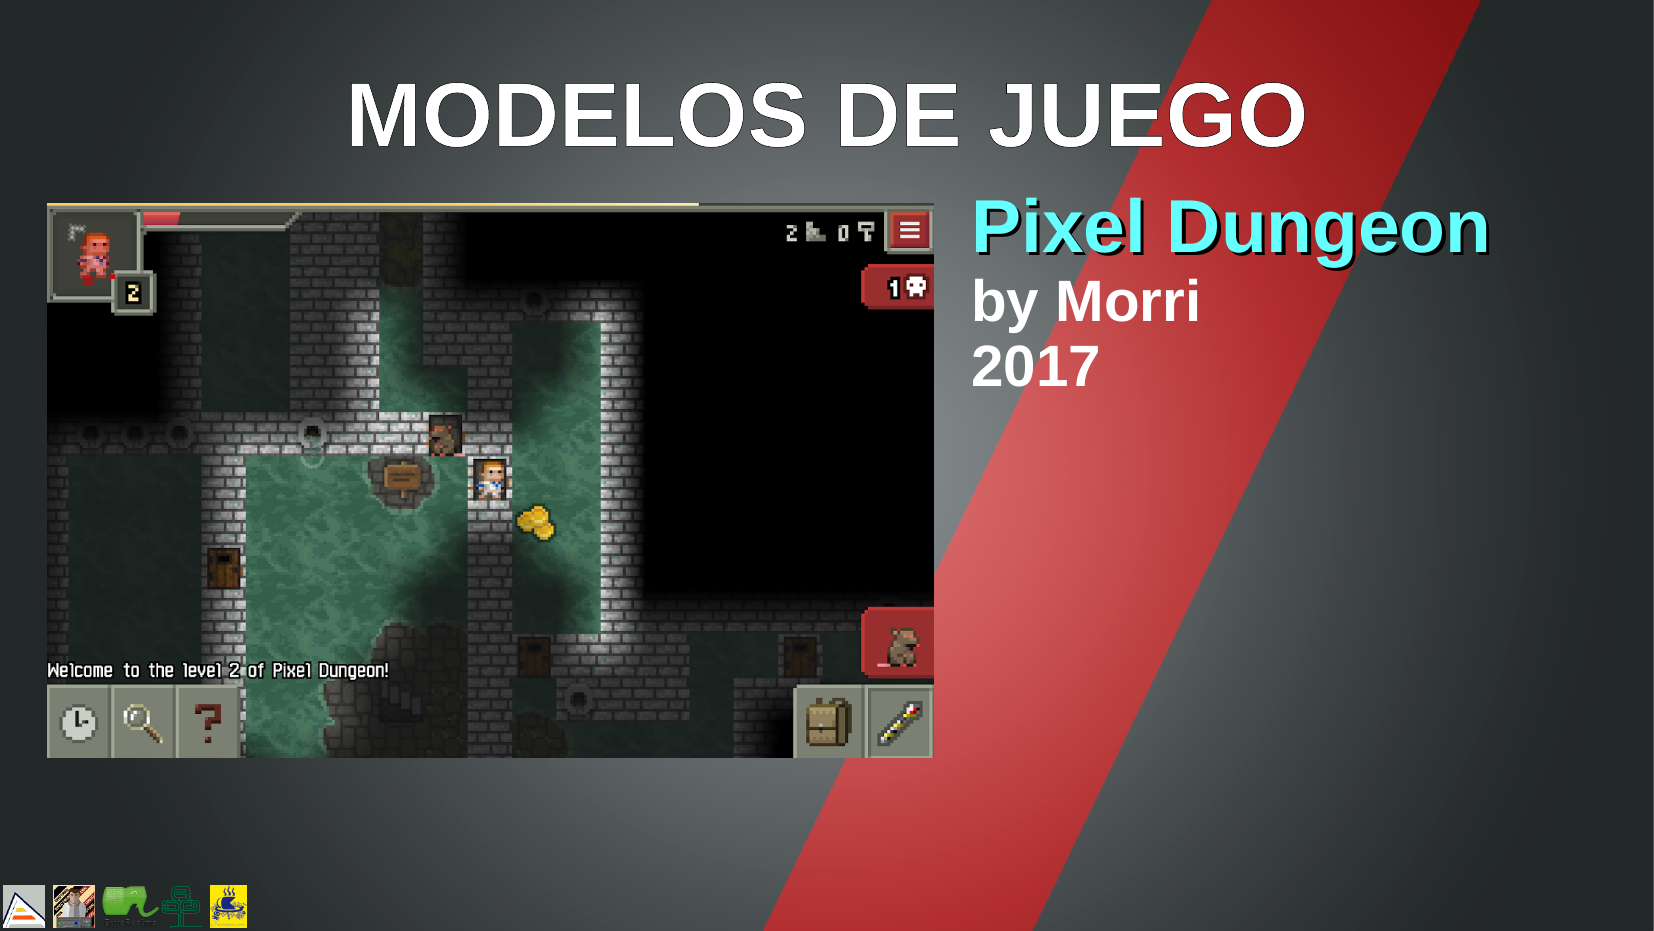

# MODELOS DE JUEGO
Pixel Dungeon
by Morri
2017